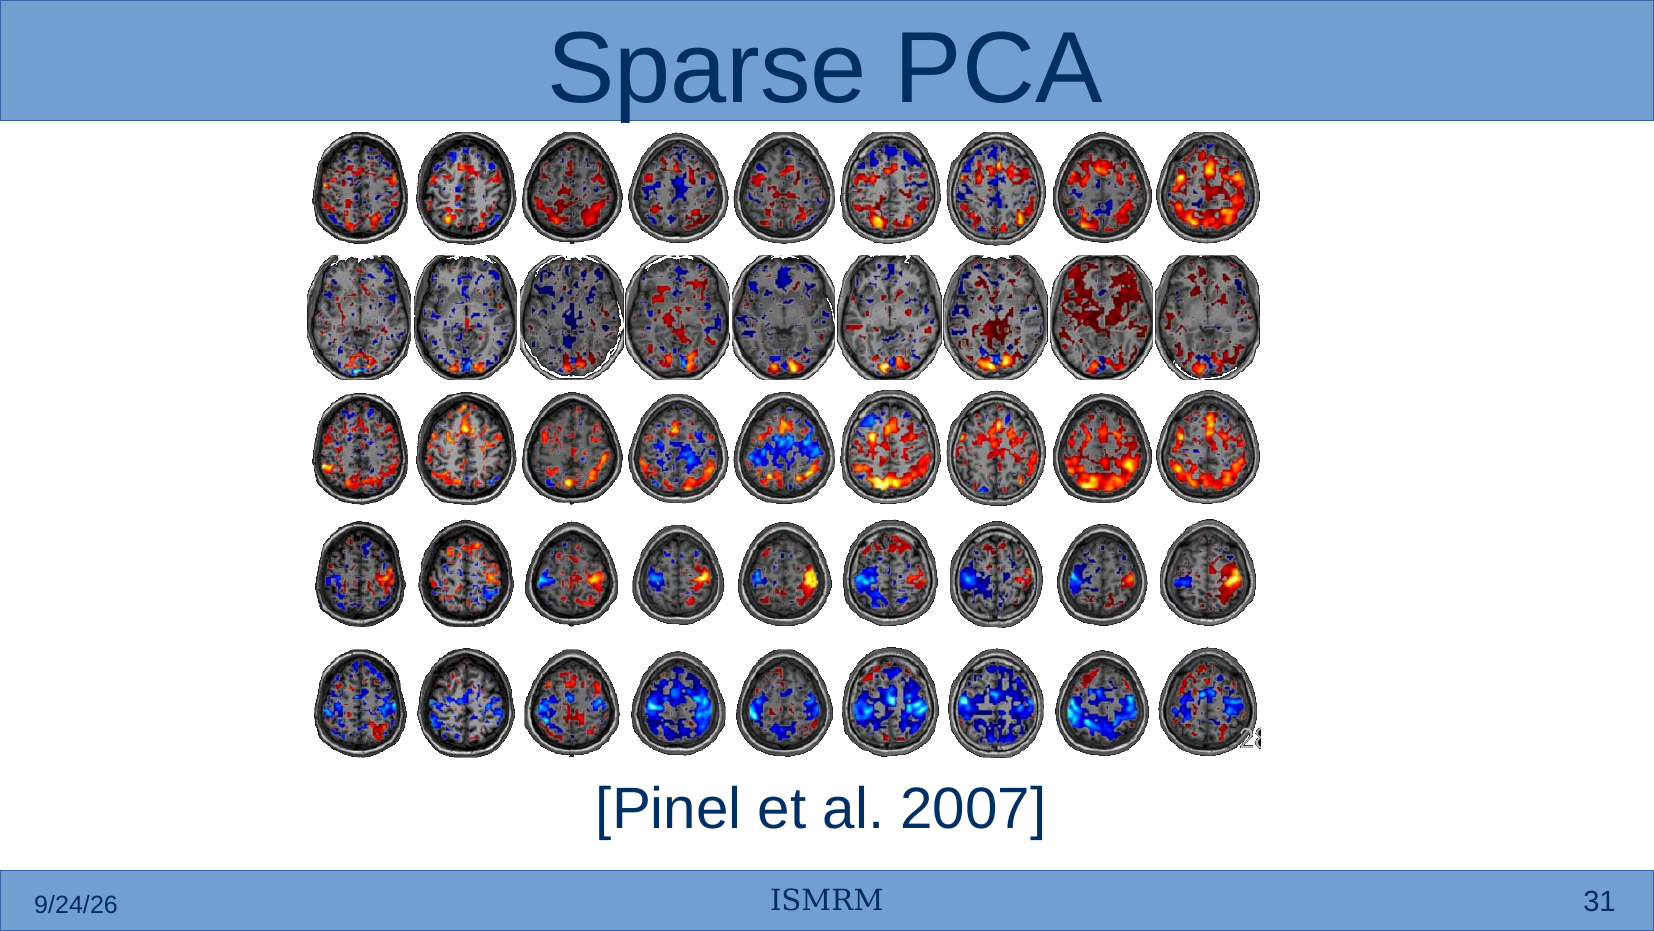

# Sparse PCA
[Pinel et al. 2007]
31